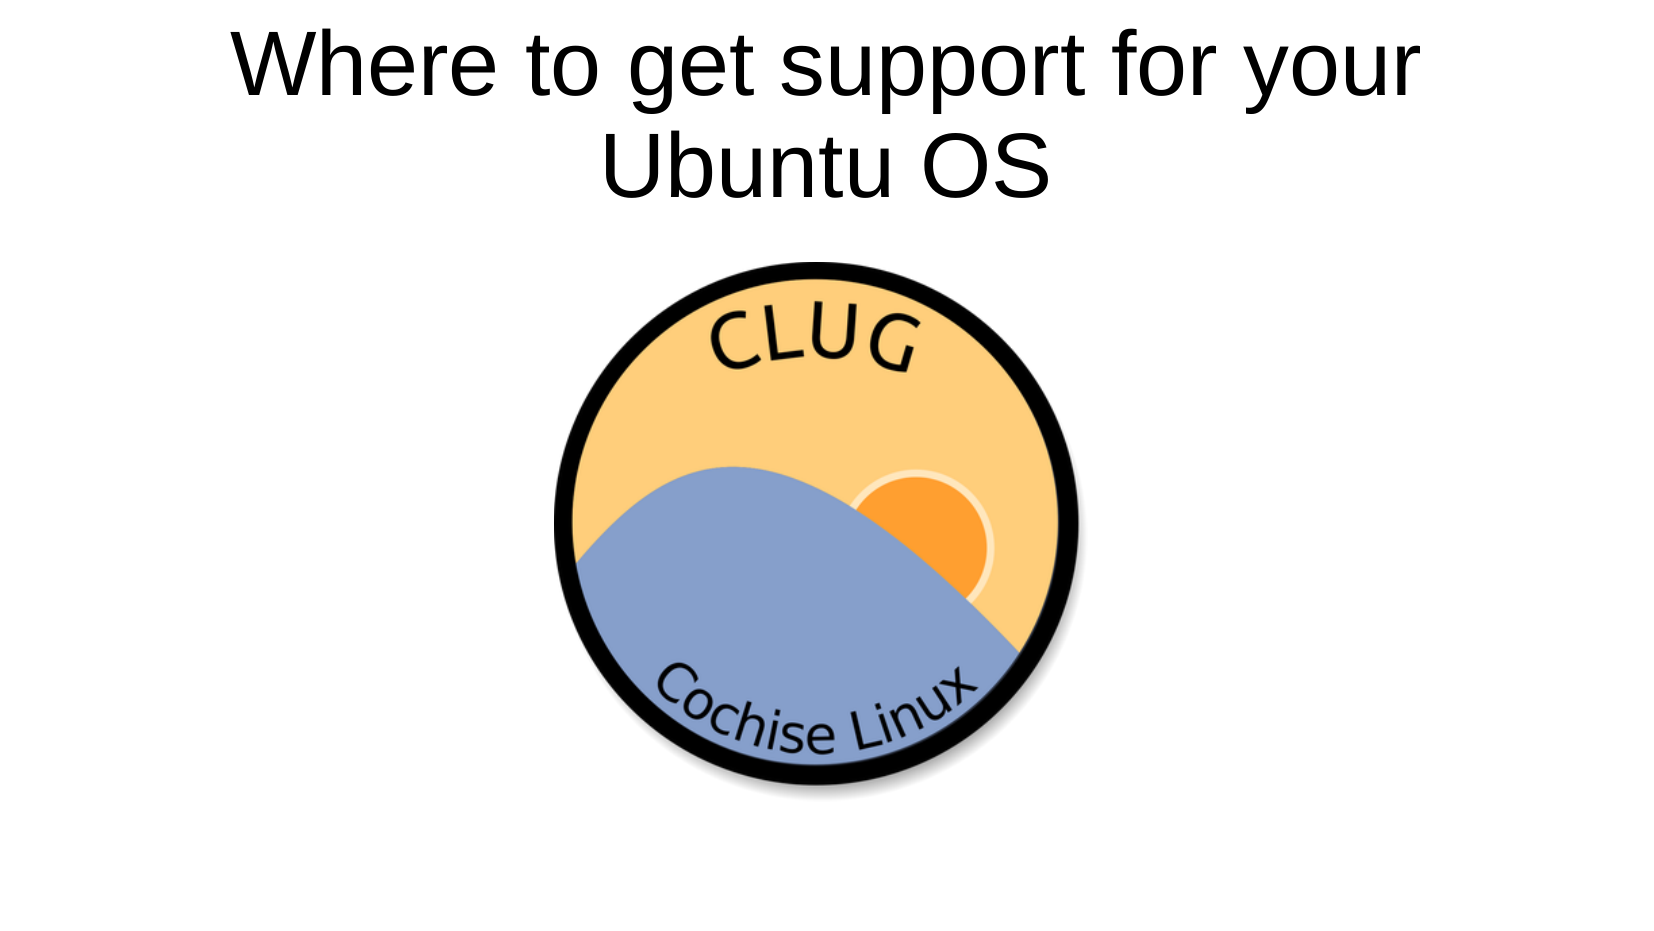

# Where to get support for your Ubuntu OS